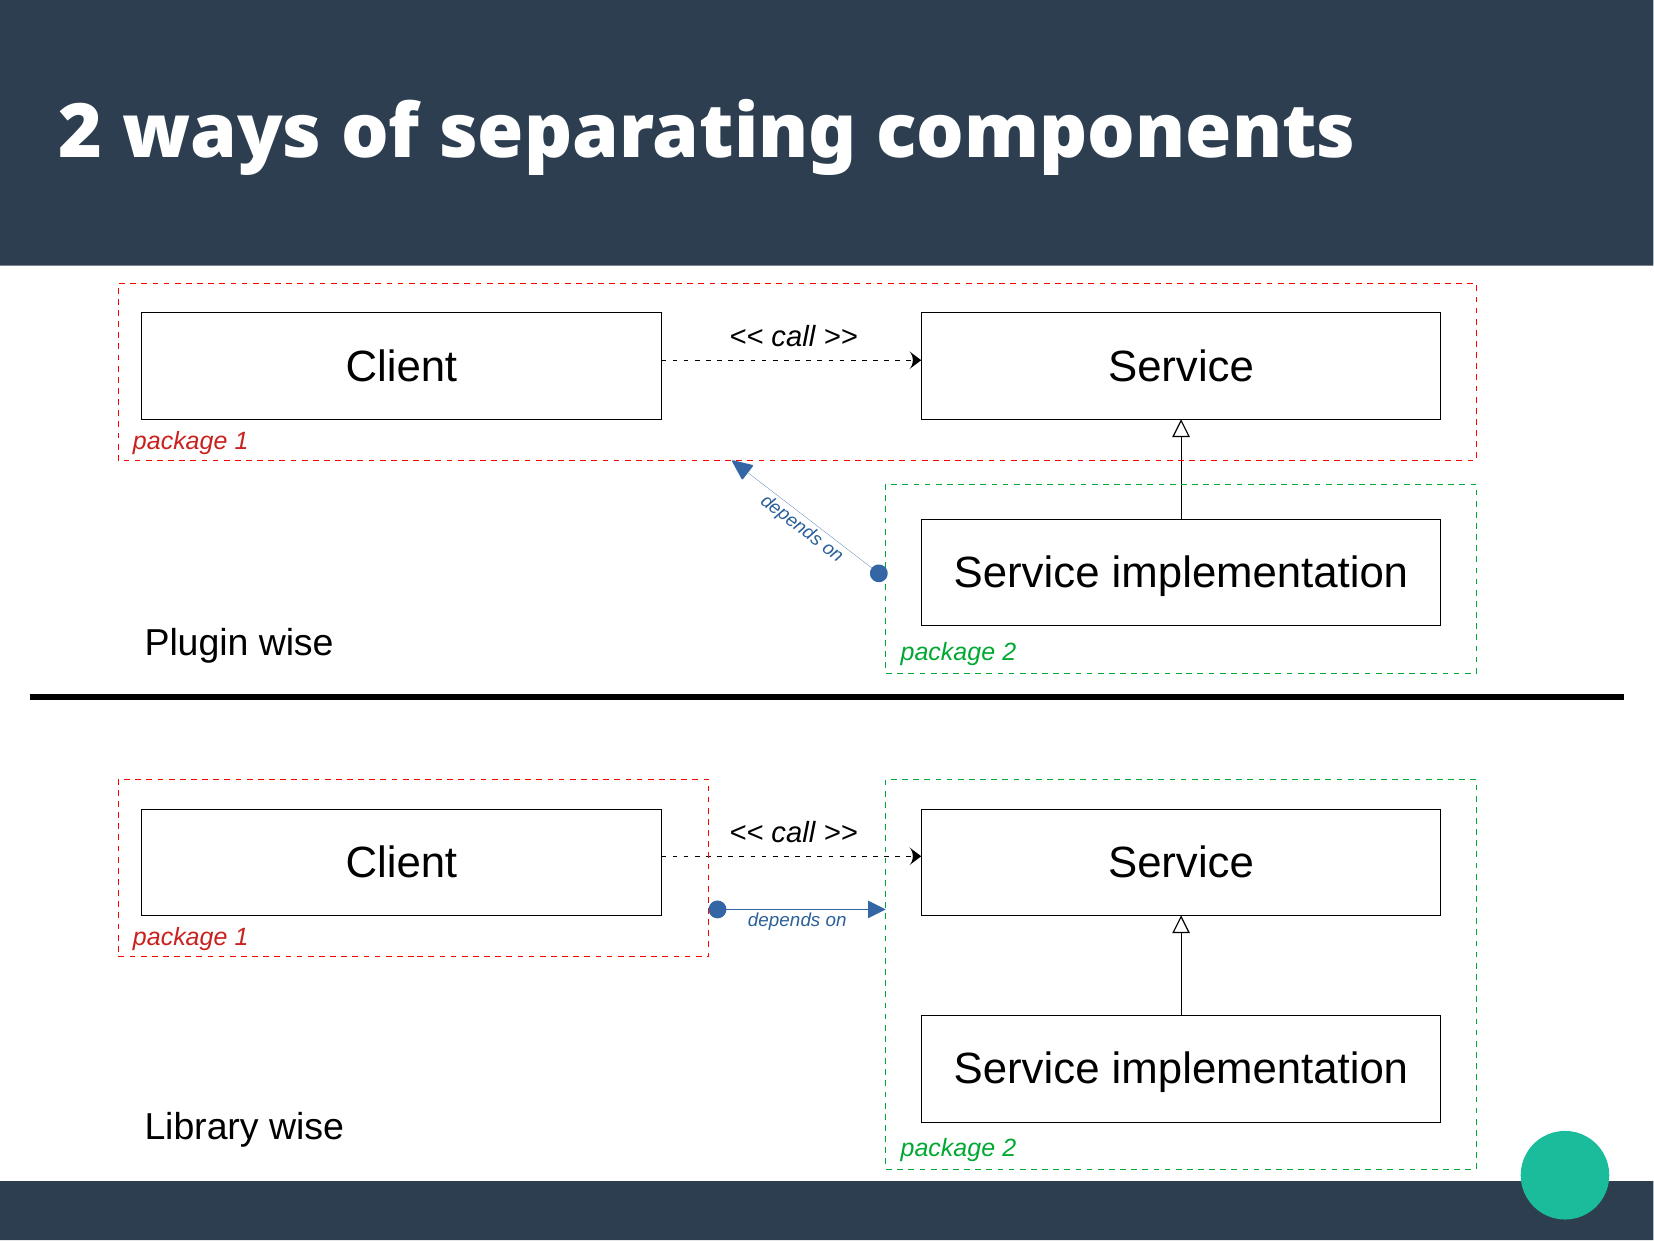

# 2 ways of separating components
Client
<< call >>
Service
package 1
depends on
Service implementation
Plugin wise
package 2
Client
<< call >>
Service
depends on
package 1
Service implementation
Library wise
package 2